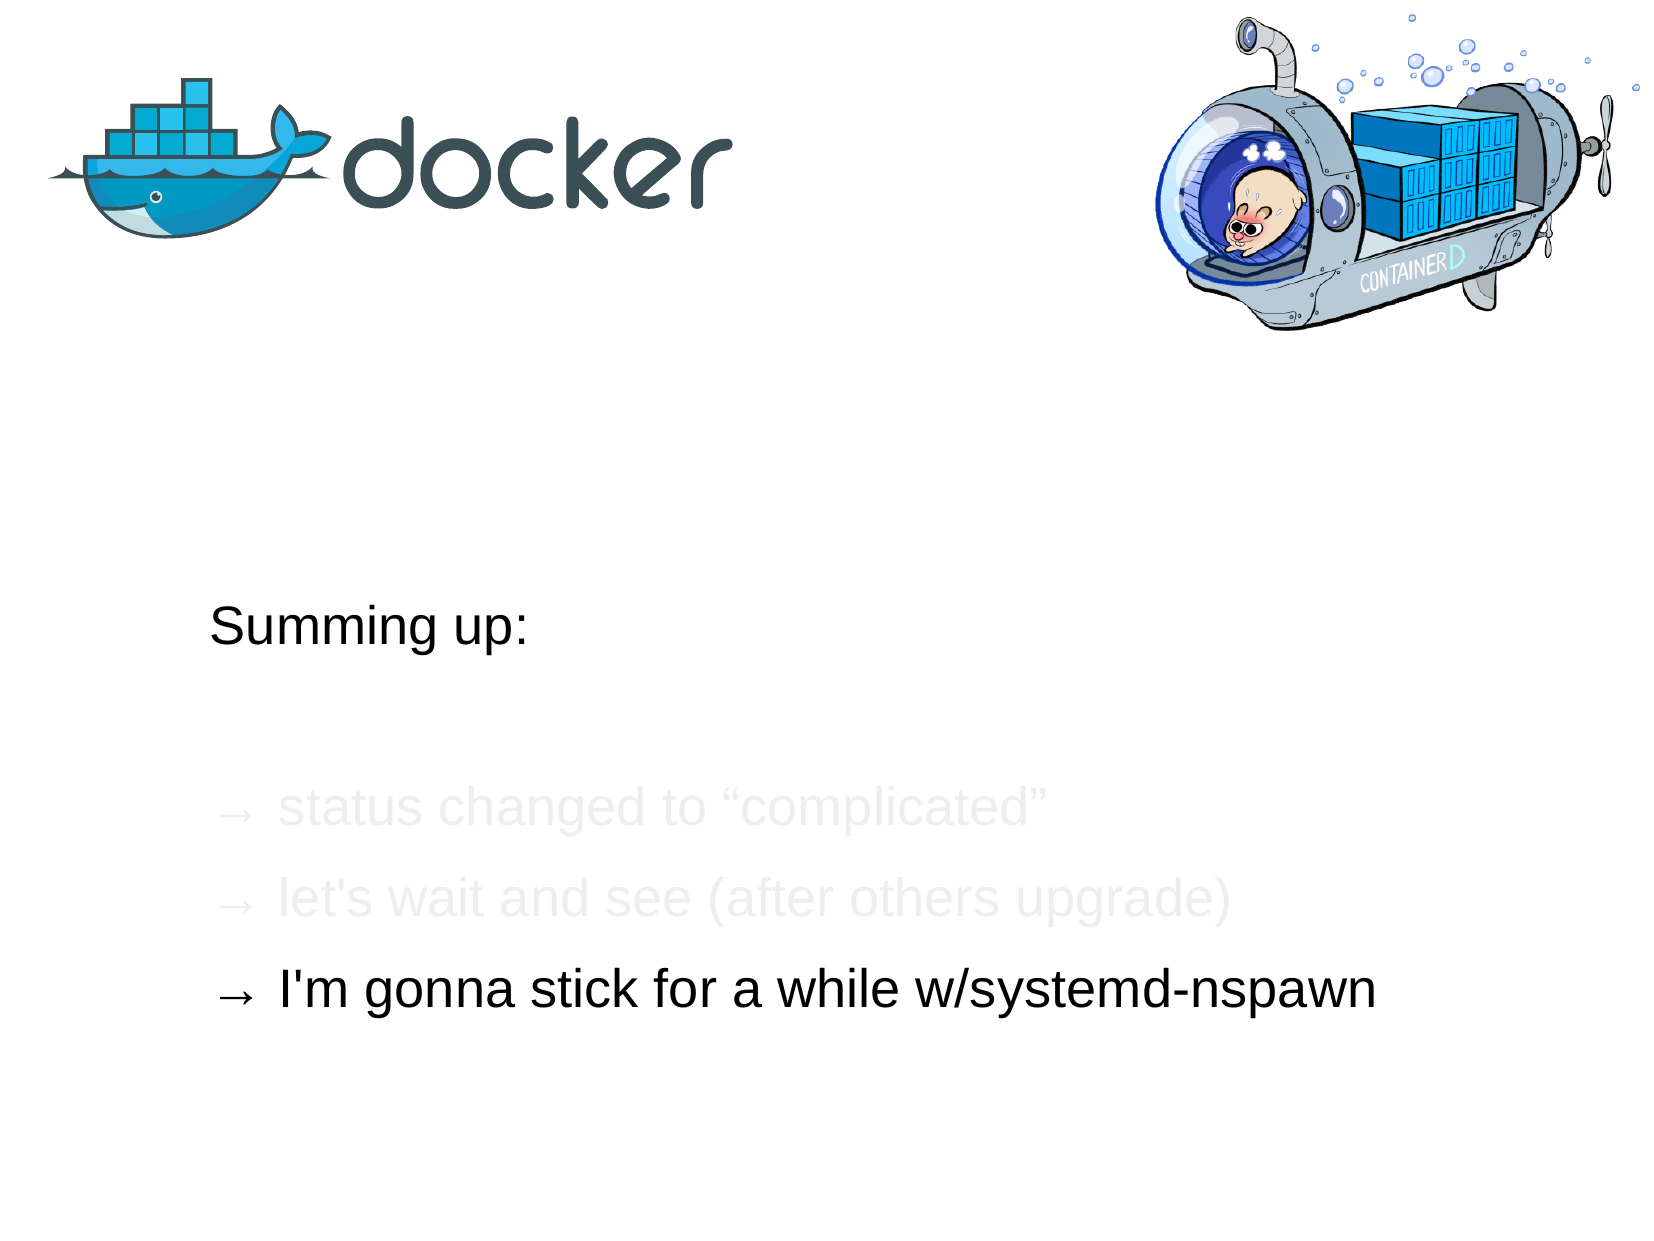

Summing up:
→ status changed to “complicated”
→ let's wait and see (after others upgrade)
→ I'm gonna stick for a while w/systemd-nspawn